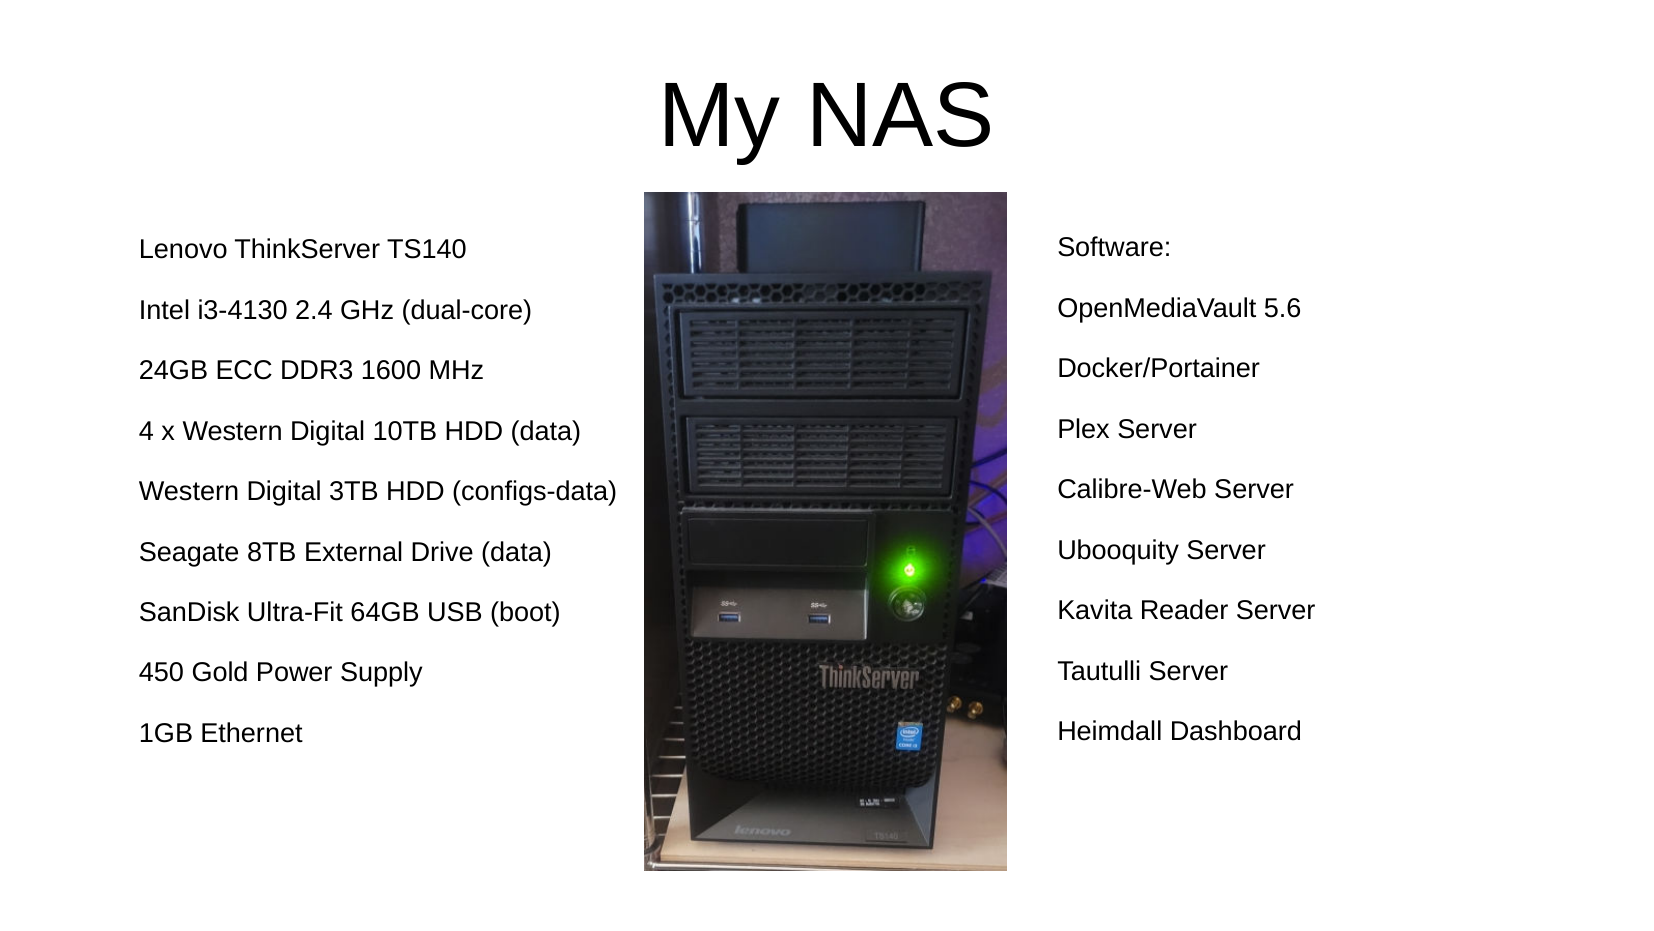

# My NAS
| Software: OpenMediaVault 5.6 Docker/Portainer Plex Server Calibre-Web Server Ubooquity Server Kavita Reader Server Tautulli Server Heimdall Dashboard |
| --- |
| Lenovo ThinkServer TS140 Intel i3-4130 2.4 GHz (dual-core) 24GB ECC DDR3 1600 MHz 4 x Western Digital 10TB HDD (data) Western Digital 3TB HDD (configs-data) Seagate 8TB External Drive (data) SanDisk Ultra-Fit 64GB USB (boot) 450 Gold Power Supply 1GB Ethernet |
| --- |